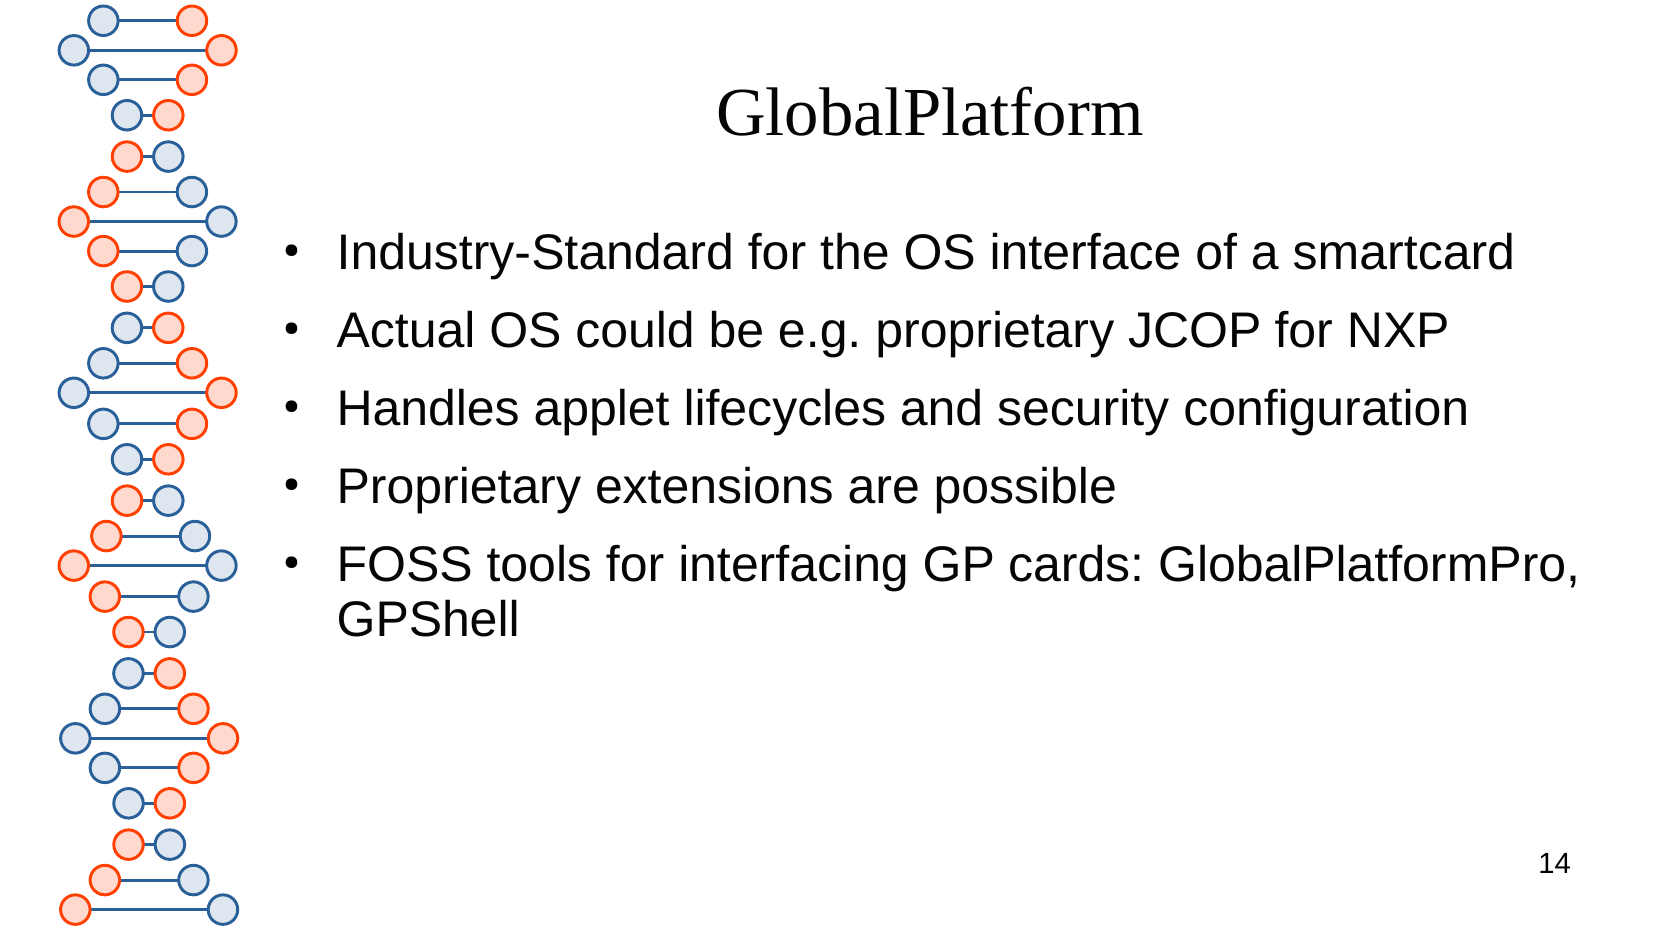

# GlobalPlatform
Industry-Standard for the OS interface of a smartcard
Actual OS could be e.g. proprietary JCOP for NXP
Handles applet lifecycles and security configuration
Proprietary extensions are possible
FOSS tools for interfacing GP cards: GlobalPlatformPro, GPShell
14